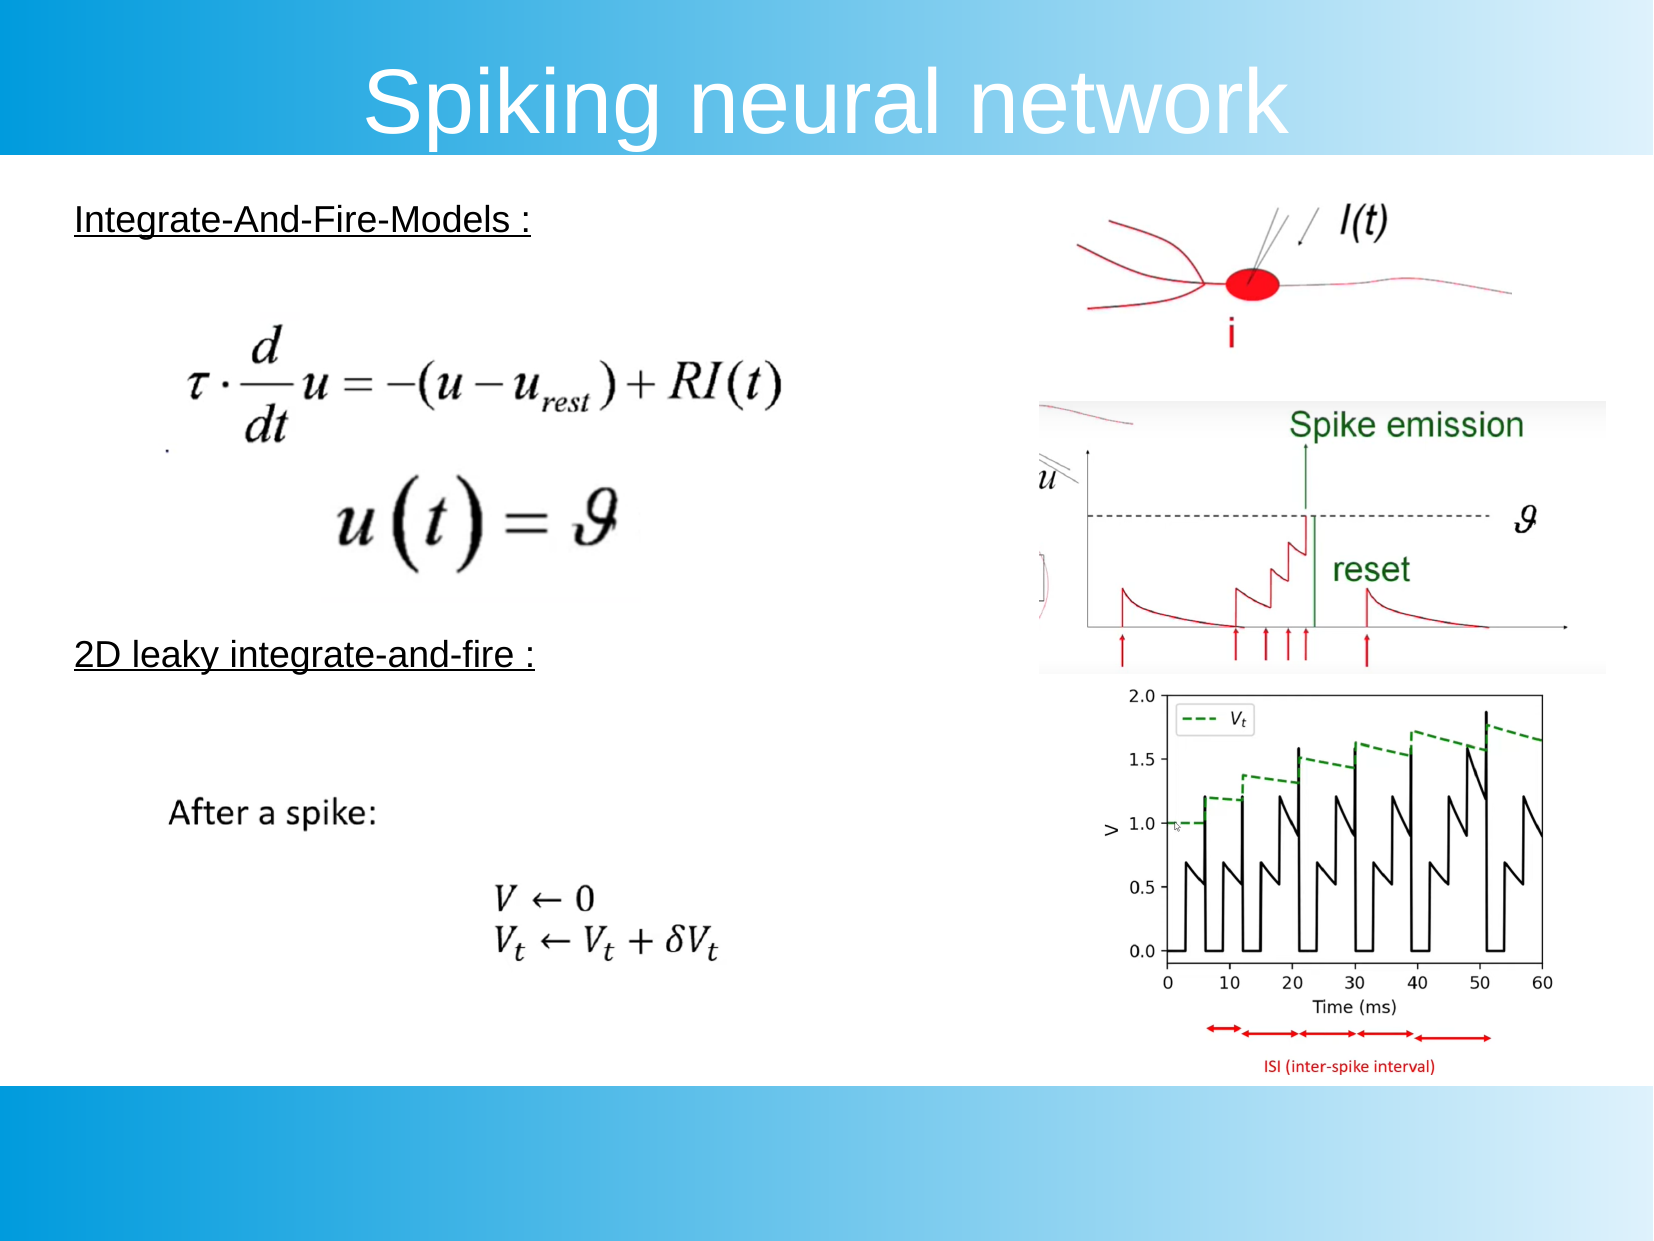

# Spiking neural network
Integrate-And-Fire-Models :
2D leaky integrate-and-fire :